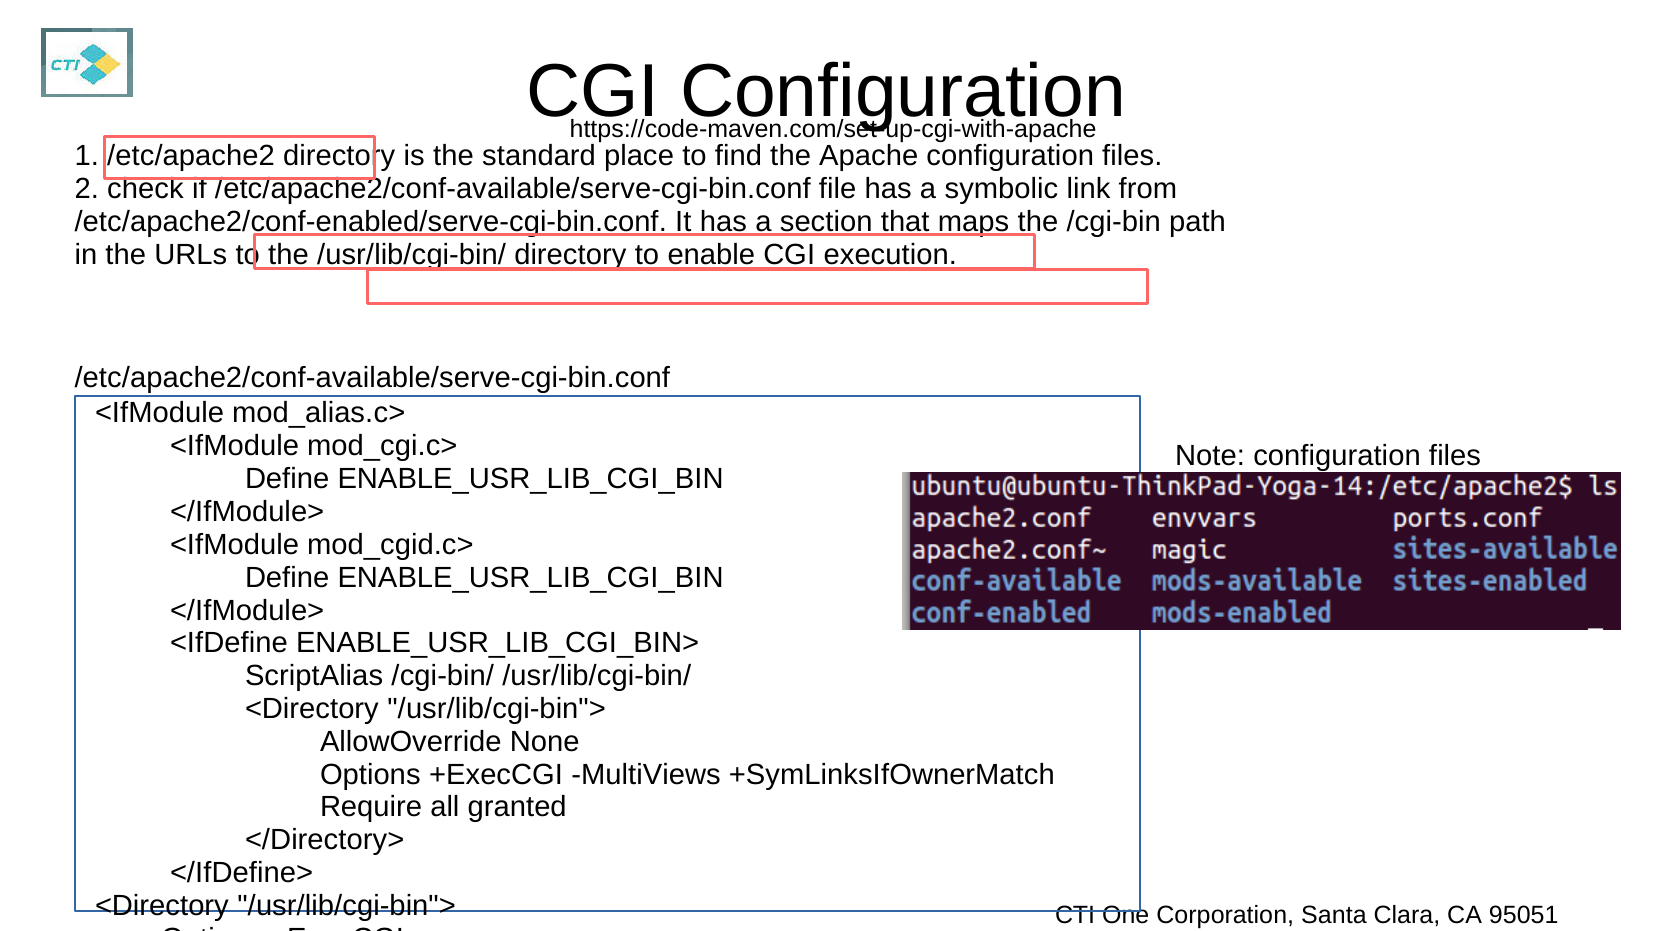

# CGI Configuration
https://code-maven.com/set-up-cgi-with-apache
1. /etc/apache2 directory is the standard place to find the Apache configuration files.
2. check if /etc/apache2/conf-available/serve-cgi-bin.conf file has a symbolic link from /etc/apache2/conf-enabled/serve-cgi-bin.conf. It has a section that maps the /cgi-bin path in the URLs to the /usr/lib/cgi-bin/ directory to enable CGI execution.
/etc/apache2/conf-available/serve-cgi-bin.conf
<IfModule mod_alias.c>
	<IfModule mod_cgi.c>
		Define ENABLE_USR_LIB_CGI_BIN
	</IfModule>
	<IfModule mod_cgid.c>
		Define ENABLE_USR_LIB_CGI_BIN
	</IfModule>
	<IfDefine ENABLE_USR_LIB_CGI_BIN>
		ScriptAlias /cgi-bin/ /usr/lib/cgi-bin/
		<Directory "/usr/lib/cgi-bin">
			AllowOverride None
			Options +ExecCGI -MultiViews +SymLinksIfOwnerMatch
			Require all granted
		</Directory>
	</IfDefine>
<Directory "/usr/lib/cgi-bin">
 Options +ExecCGI
 AddHandler cgi-script .py
</Directory>
</IfModule>
# vim: syntax=apache ts=4 sw=4 sts=4 sr noet
Note: configuration files
CTI One Corporation, Santa Clara, CA 95051